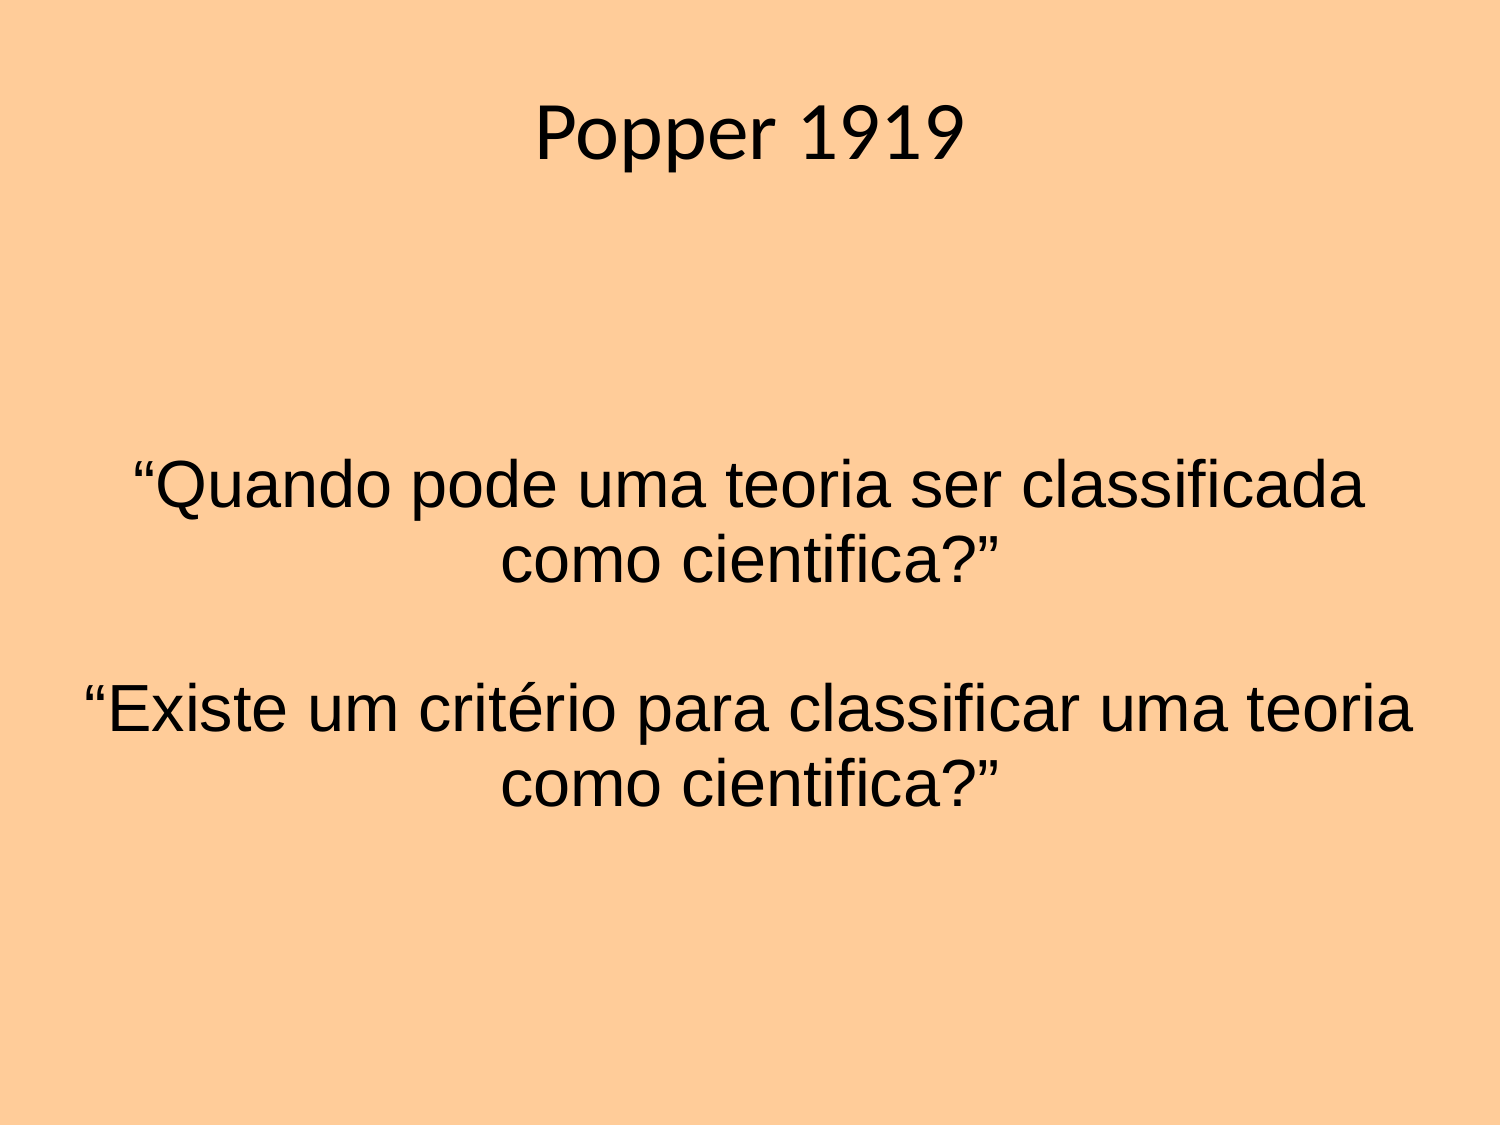

# Popper 1919
“Quando pode uma teoria ser classificada como cientifica?”
“Existe um critério para classificar uma teoria como cientifica?”